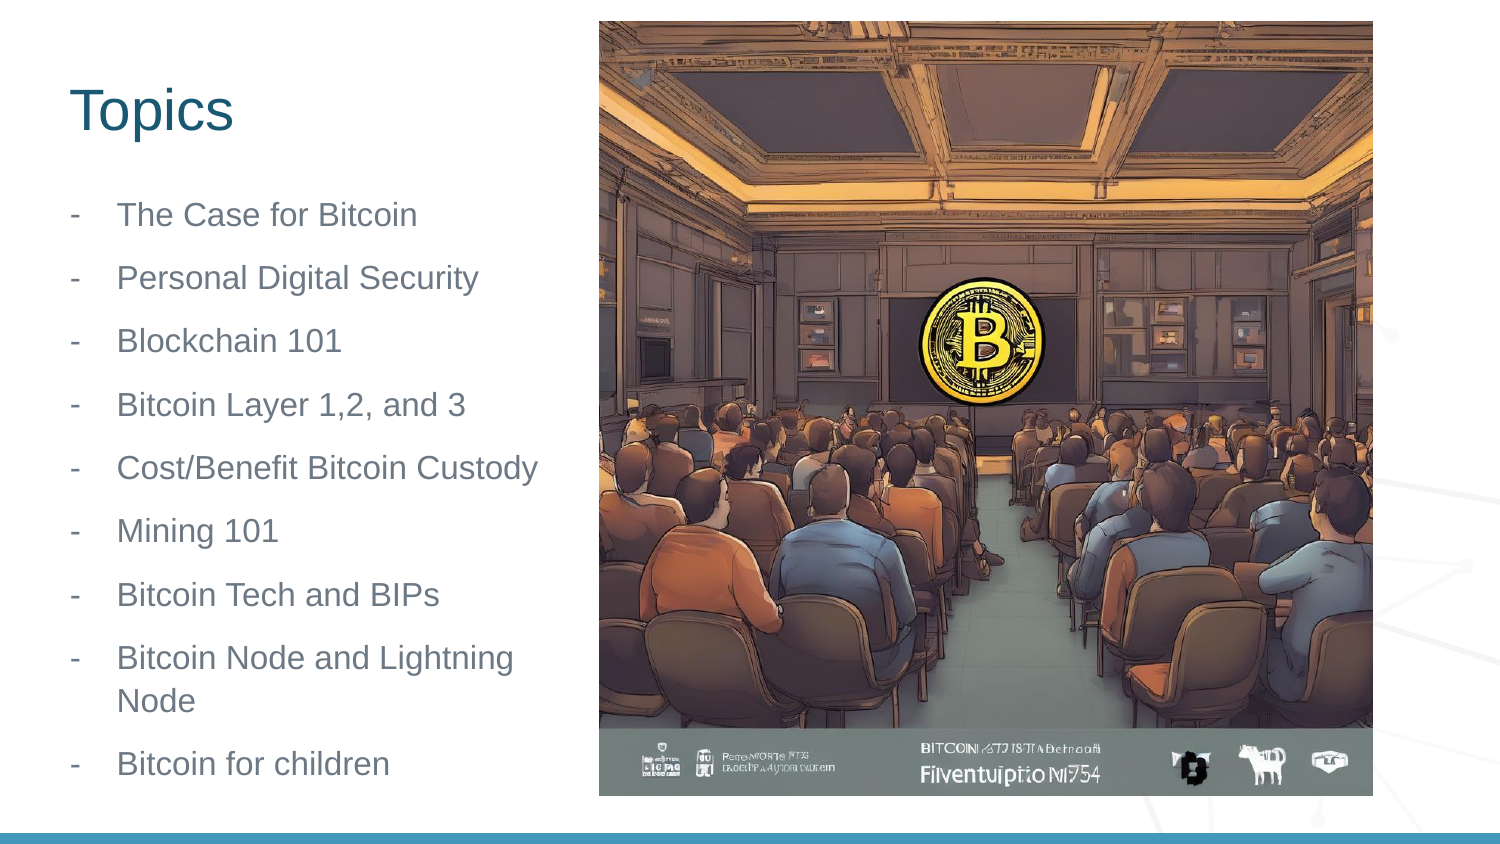

# Topics
The Case for Bitcoin
Personal Digital Security
Blockchain 101
Bitcoin Layer 1,2, and 3
Cost/Benefit Bitcoin Custody
Mining 101
Bitcoin Tech and BIPs
Bitcoin Node and Lightning Node
Bitcoin for children